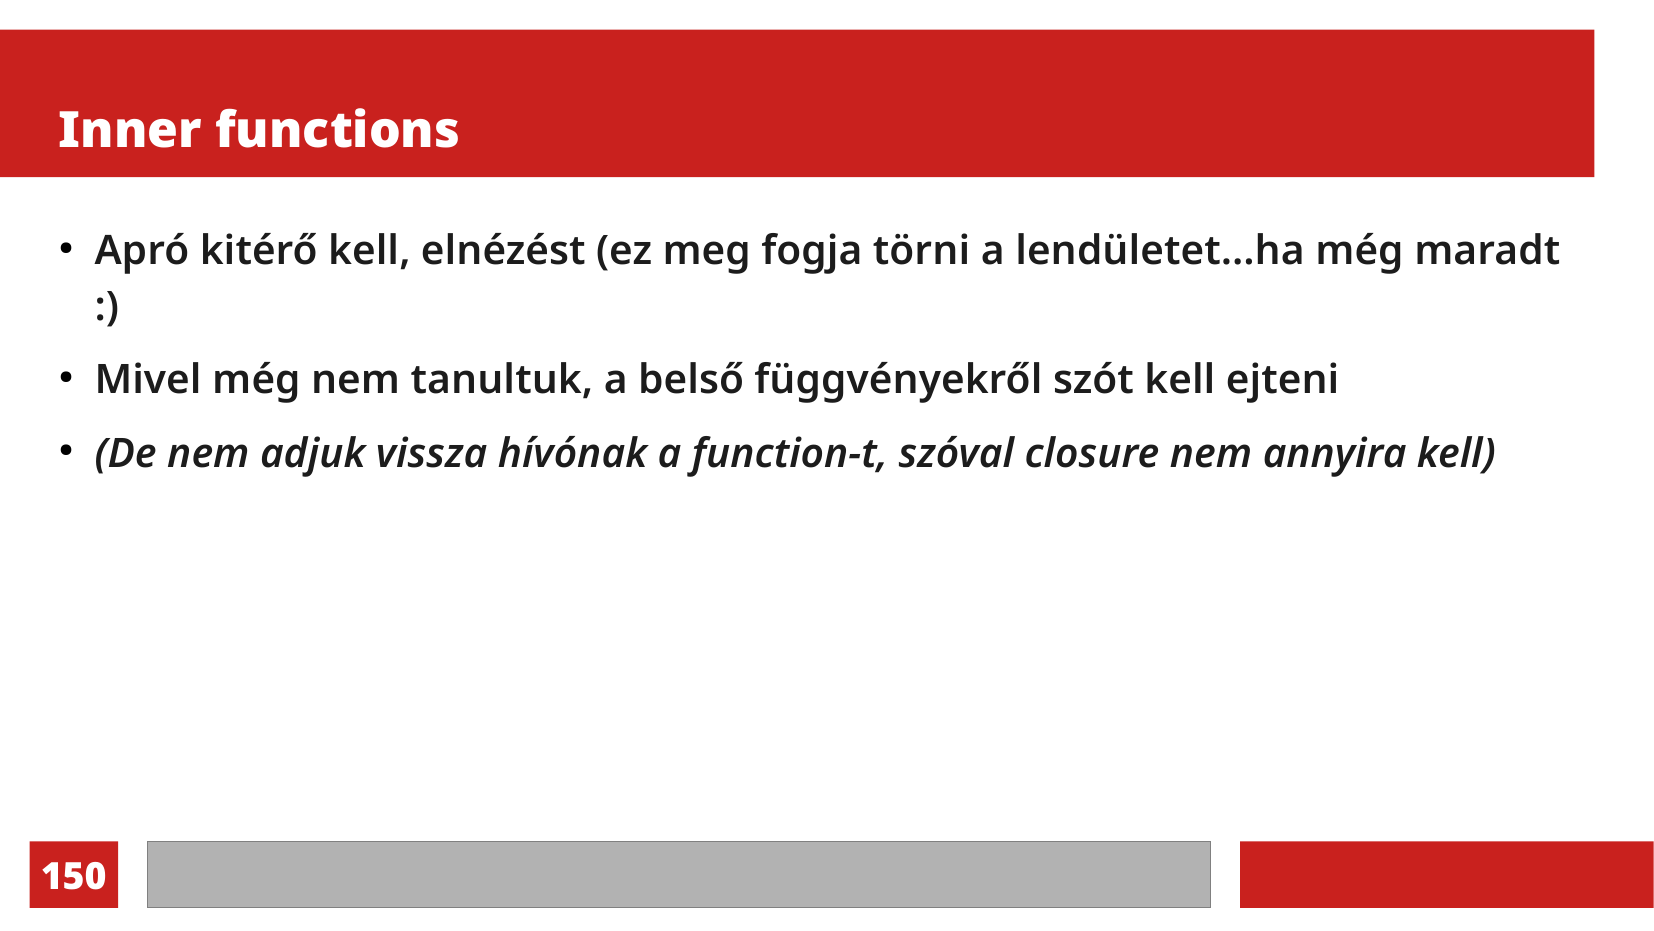

# Inner functions
Apró kitérő kell, elnézést (ez meg fogja törni a lendületet...ha még maradt :)
Mivel még nem tanultuk, a belső függvényekről szót kell ejteni
(De nem adjuk vissza hívónak a function-t, szóval closure nem annyira kell)
150